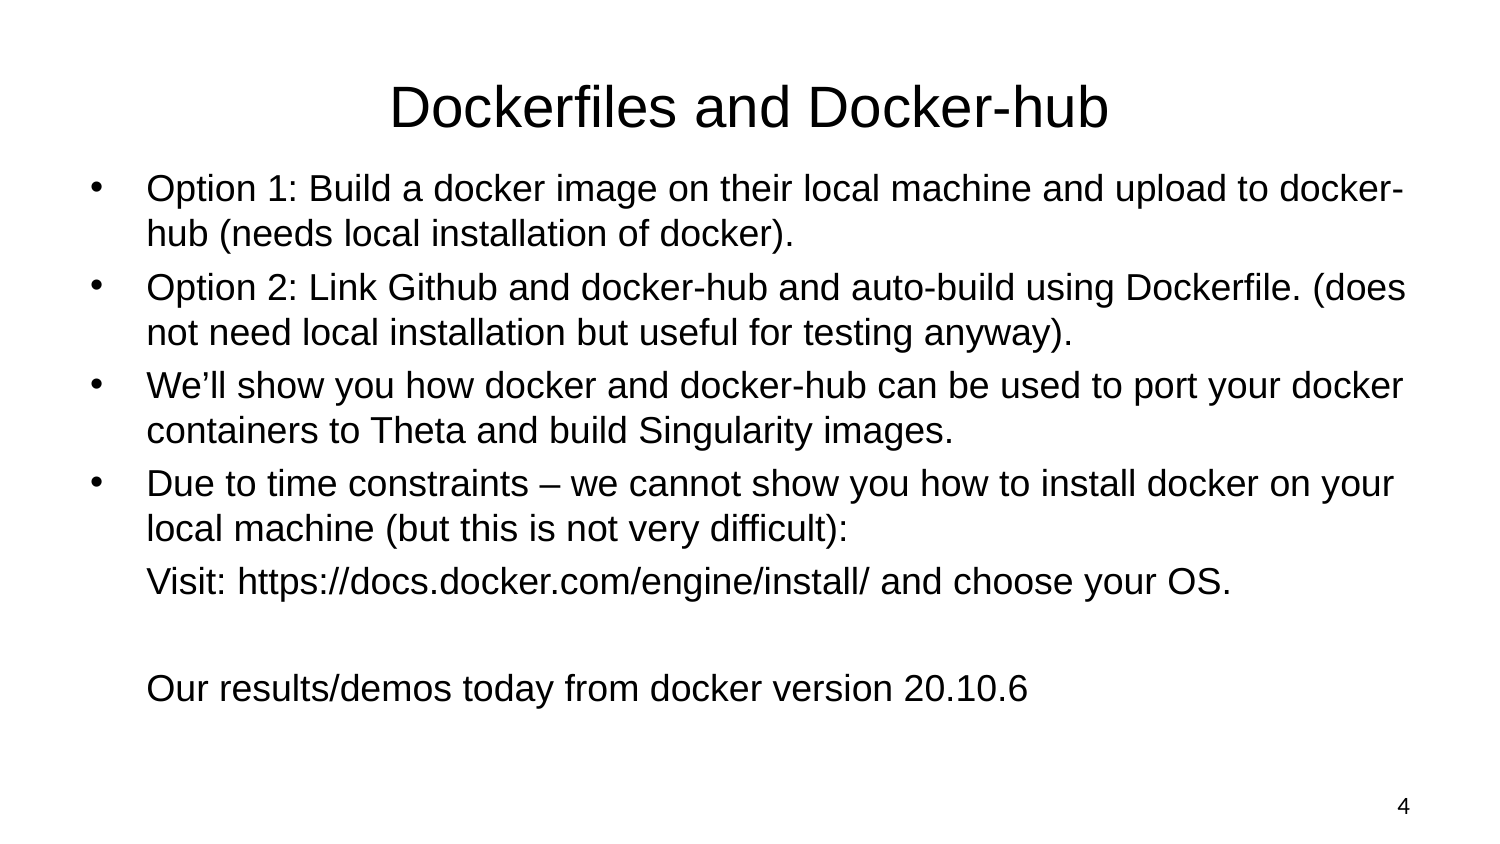

# Dockerfiles and Docker-hub
Option 1: Build a docker image on their local machine and upload to docker-hub (needs local installation of docker).
Option 2: Link Github and docker-hub and auto-build using Dockerfile. (does not need local installation but useful for testing anyway).
We’ll show you how docker and docker-hub can be used to port your docker containers to Theta and build Singularity images.
Due to time constraints – we cannot show you how to install docker on your local machine (but this is not very difficult):
Visit: https://docs.docker.com/engine/install/ and choose your OS.
Our results/demos today from docker version 20.10.6